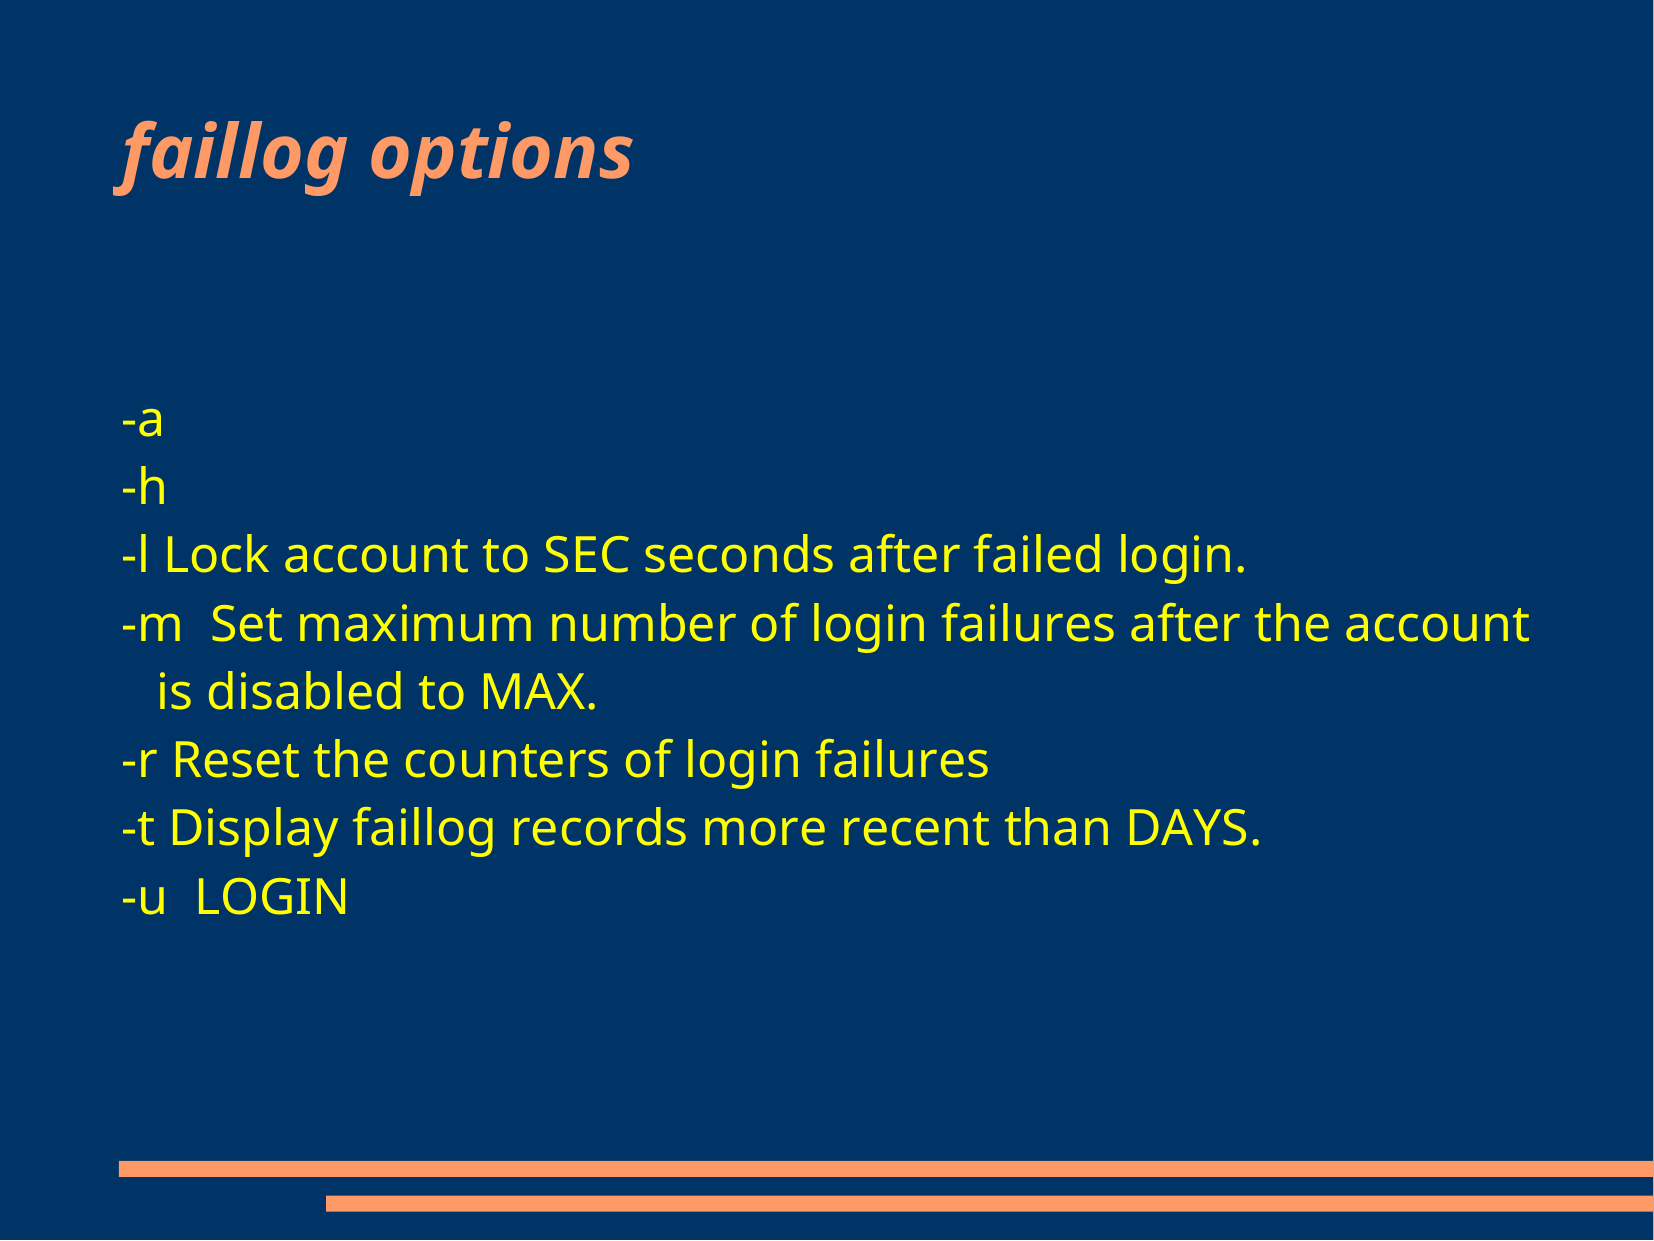

# faillog options
-a
-h
-l Lock account to SEC seconds after failed login.
-m Set maximum number of login failures after the account is disabled to MAX.
-r Reset the counters of login failures
-t Display faillog records more recent than DAYS.
-u LOGIN